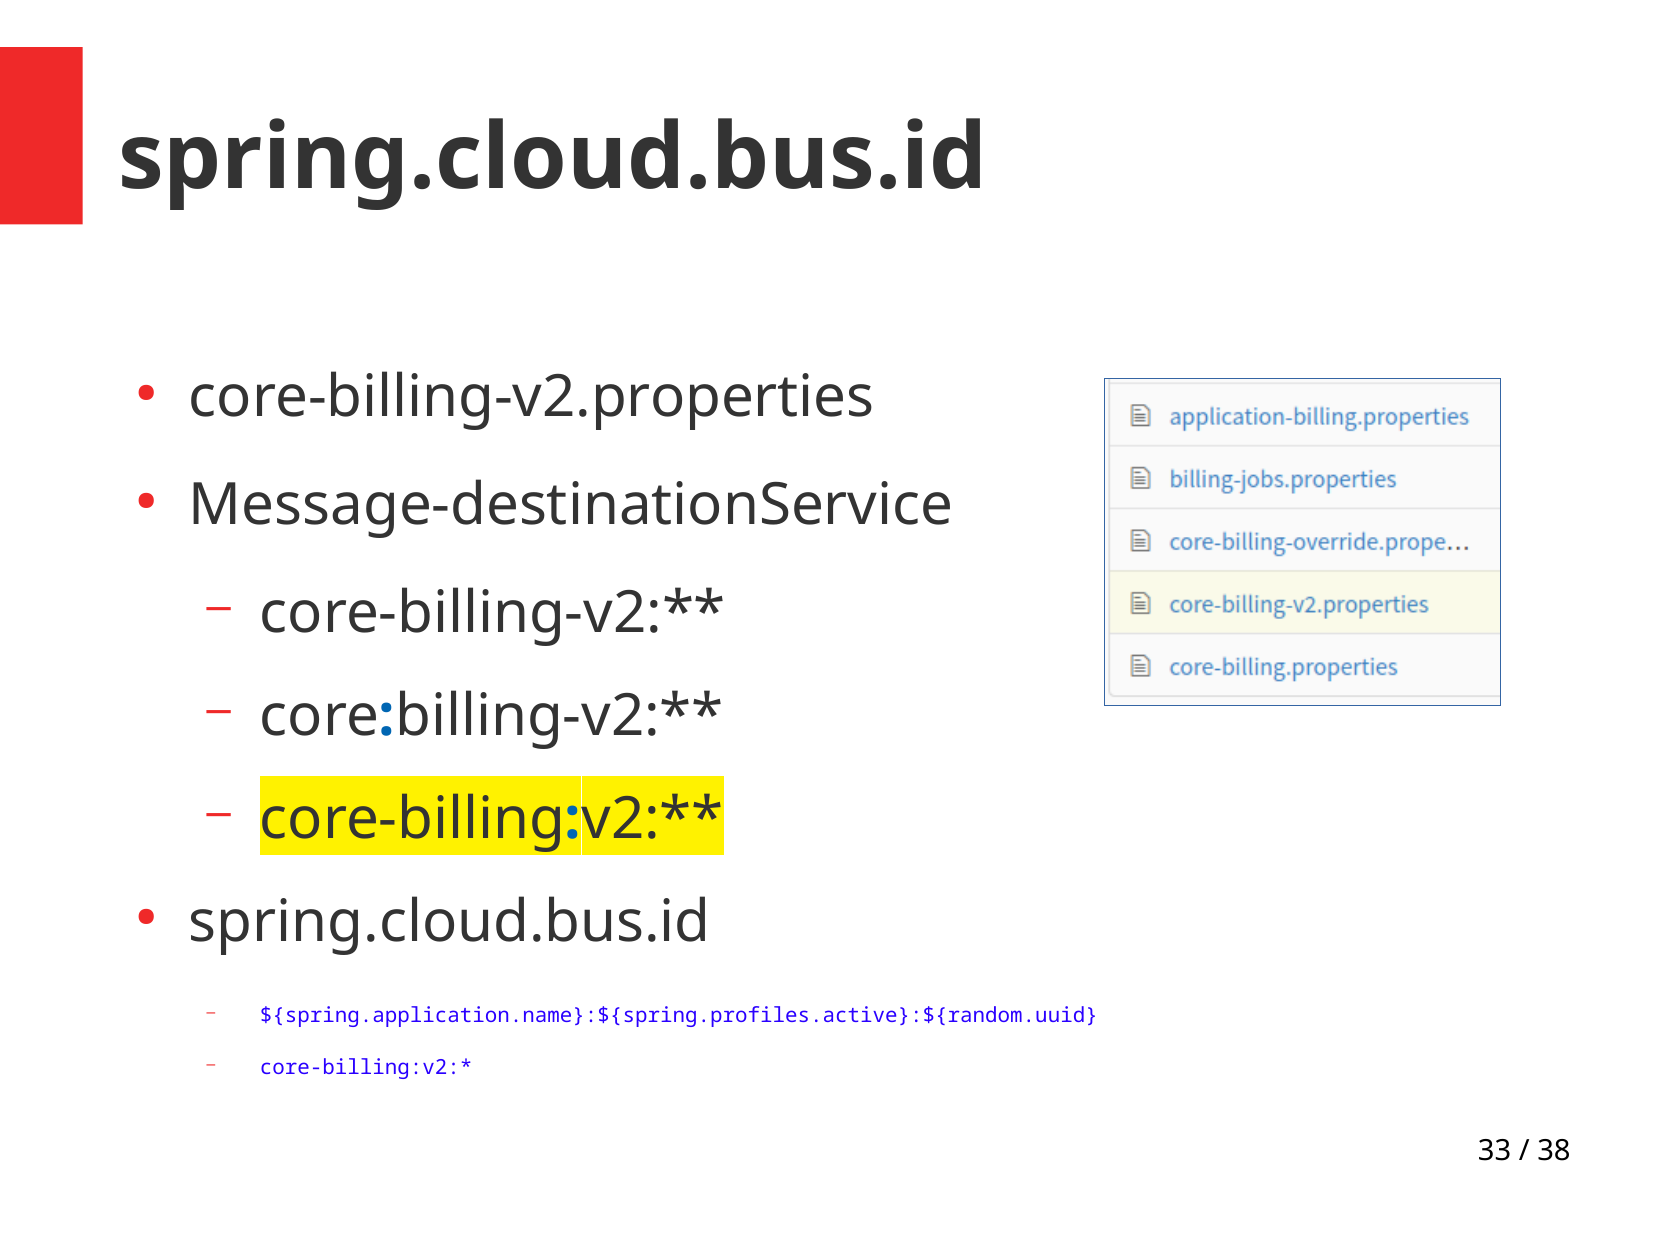

# spring.cloud.bus.id
core-billing-v2.properties
Message-destinationService
core-billing-v2:**
core:billing-v2:**
core-billing:v2:**
spring.cloud.bus.id
${spring.application.name}:${spring.profiles.active}:${random.uuid}
core-billing:v2:*
33